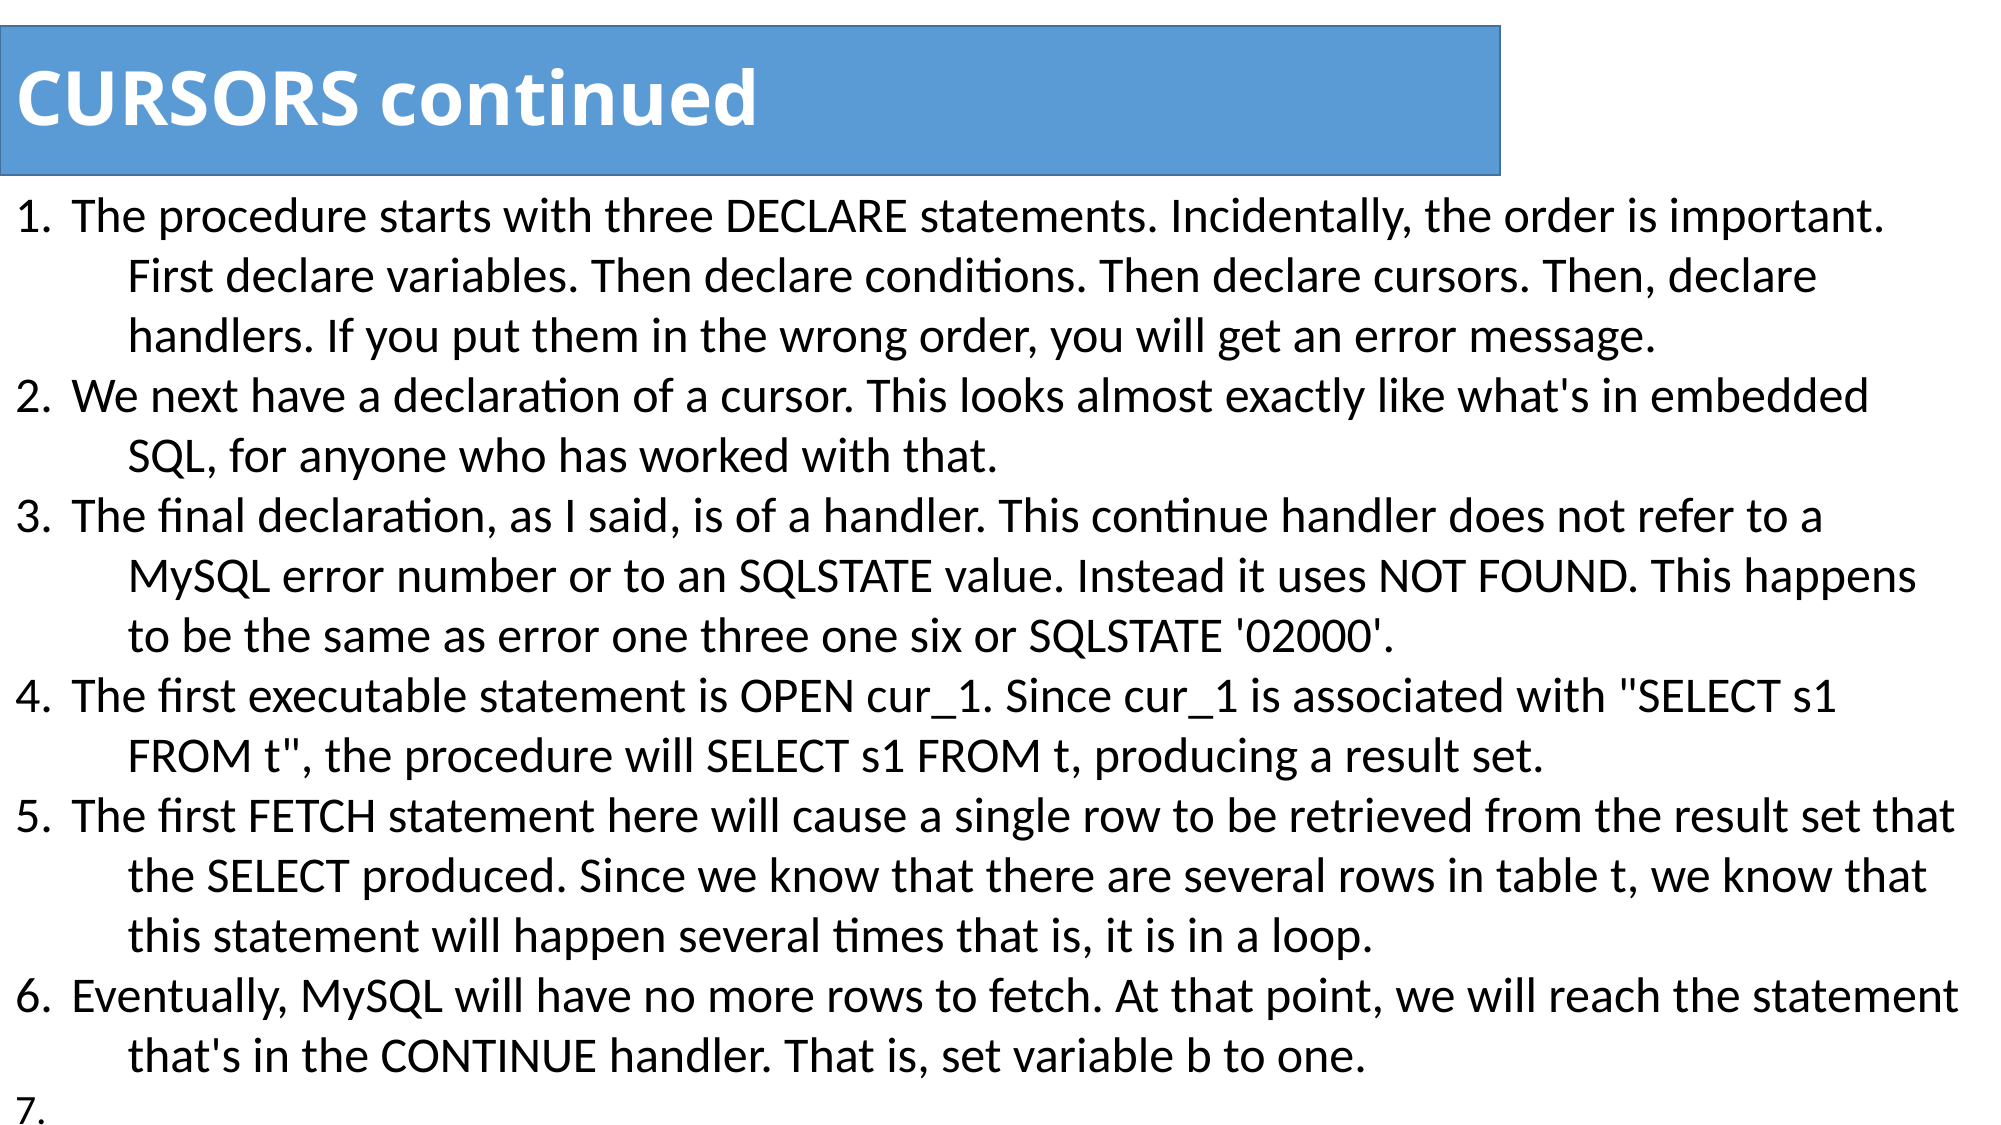

# CURSORS continued
The procedure starts with three DECLARE statements. Incidentally, the order is important. First declare variables. Then declare conditions. Then declare cursors. Then, declare handlers. If you put them in the wrong order, you will get an error message.
We next have a declaration of a cursor. This looks almost exactly like what's in embedded SQL, for anyone who has worked with that.
The final declaration, as I said, is of a handler. This continue handler does not refer to a MySQL error number or to an SQLSTATE value. Instead it uses NOT FOUND. This happens to be the same as error one three one six or SQLSTATE '02000'.
The first executable statement is OPEN cur_1. Since cur_1 is associated with "SELECT s1 FROM t", the procedure will SELECT s1 FROM t, producing a result set.
The first FETCH statement here will cause a single row to be retrieved from the result set that the SELECT produced. Since we know that there are several rows in table t, we know that this statement will happen several times that is, it is in a loop.
Eventually, MySQL will have no more rows to fetch. At that point, we will reach the statement that's in the CONTINUE handler. That is, set variable b to one.